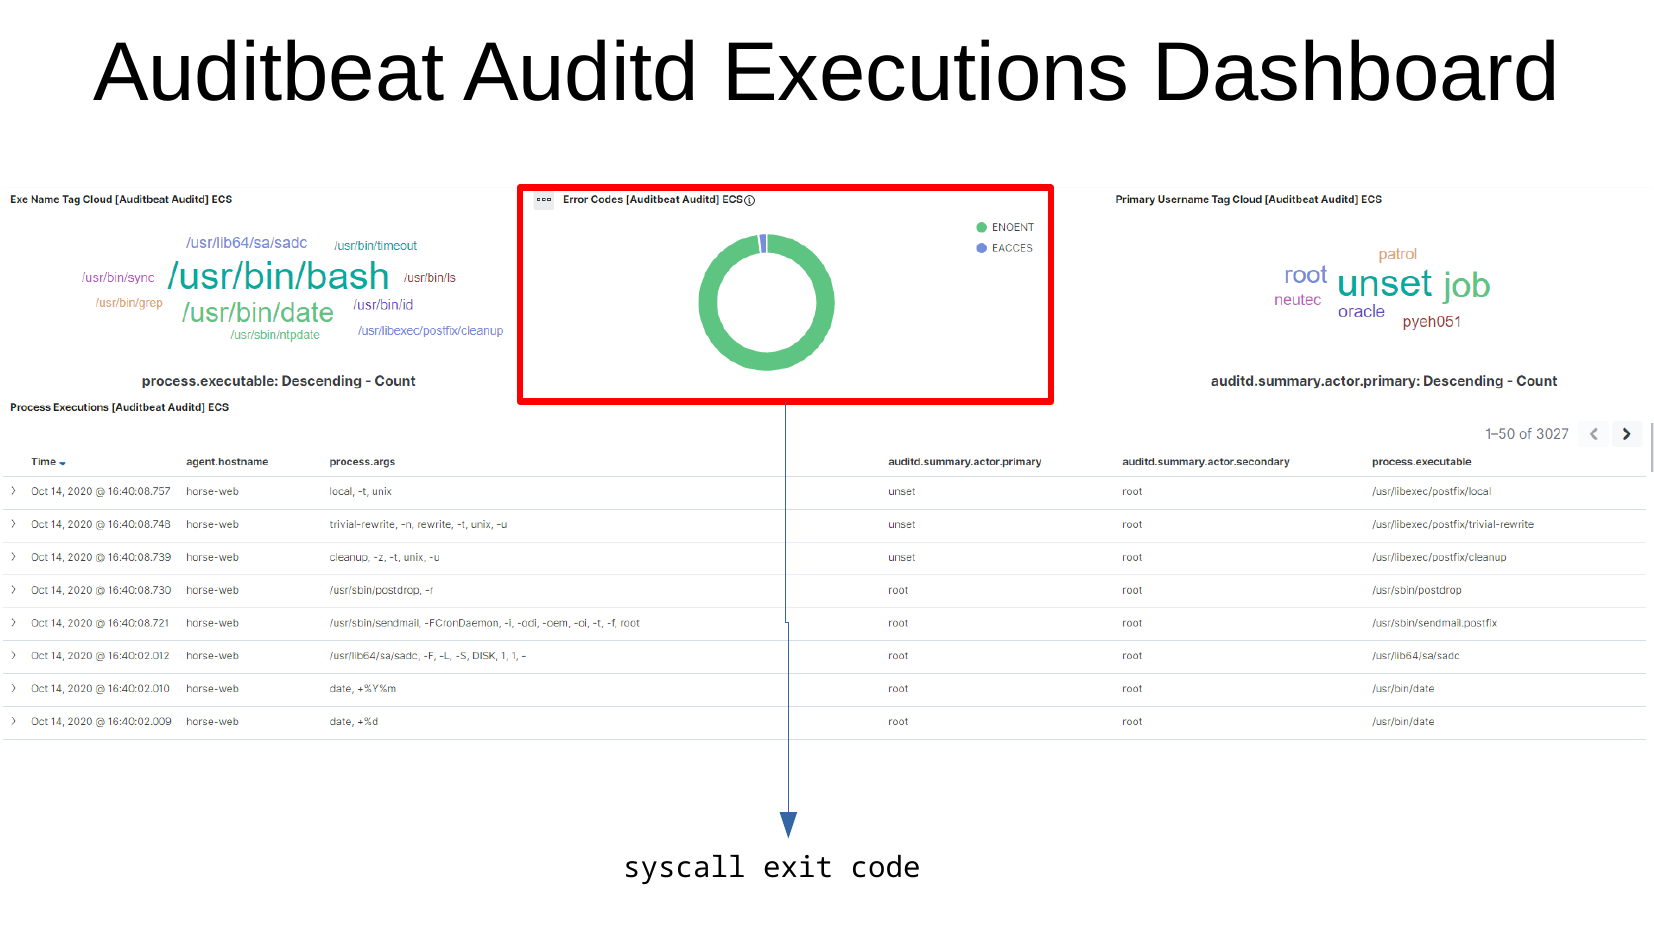

Auditbeat Auditd Executions Dashboard
syscall exit code